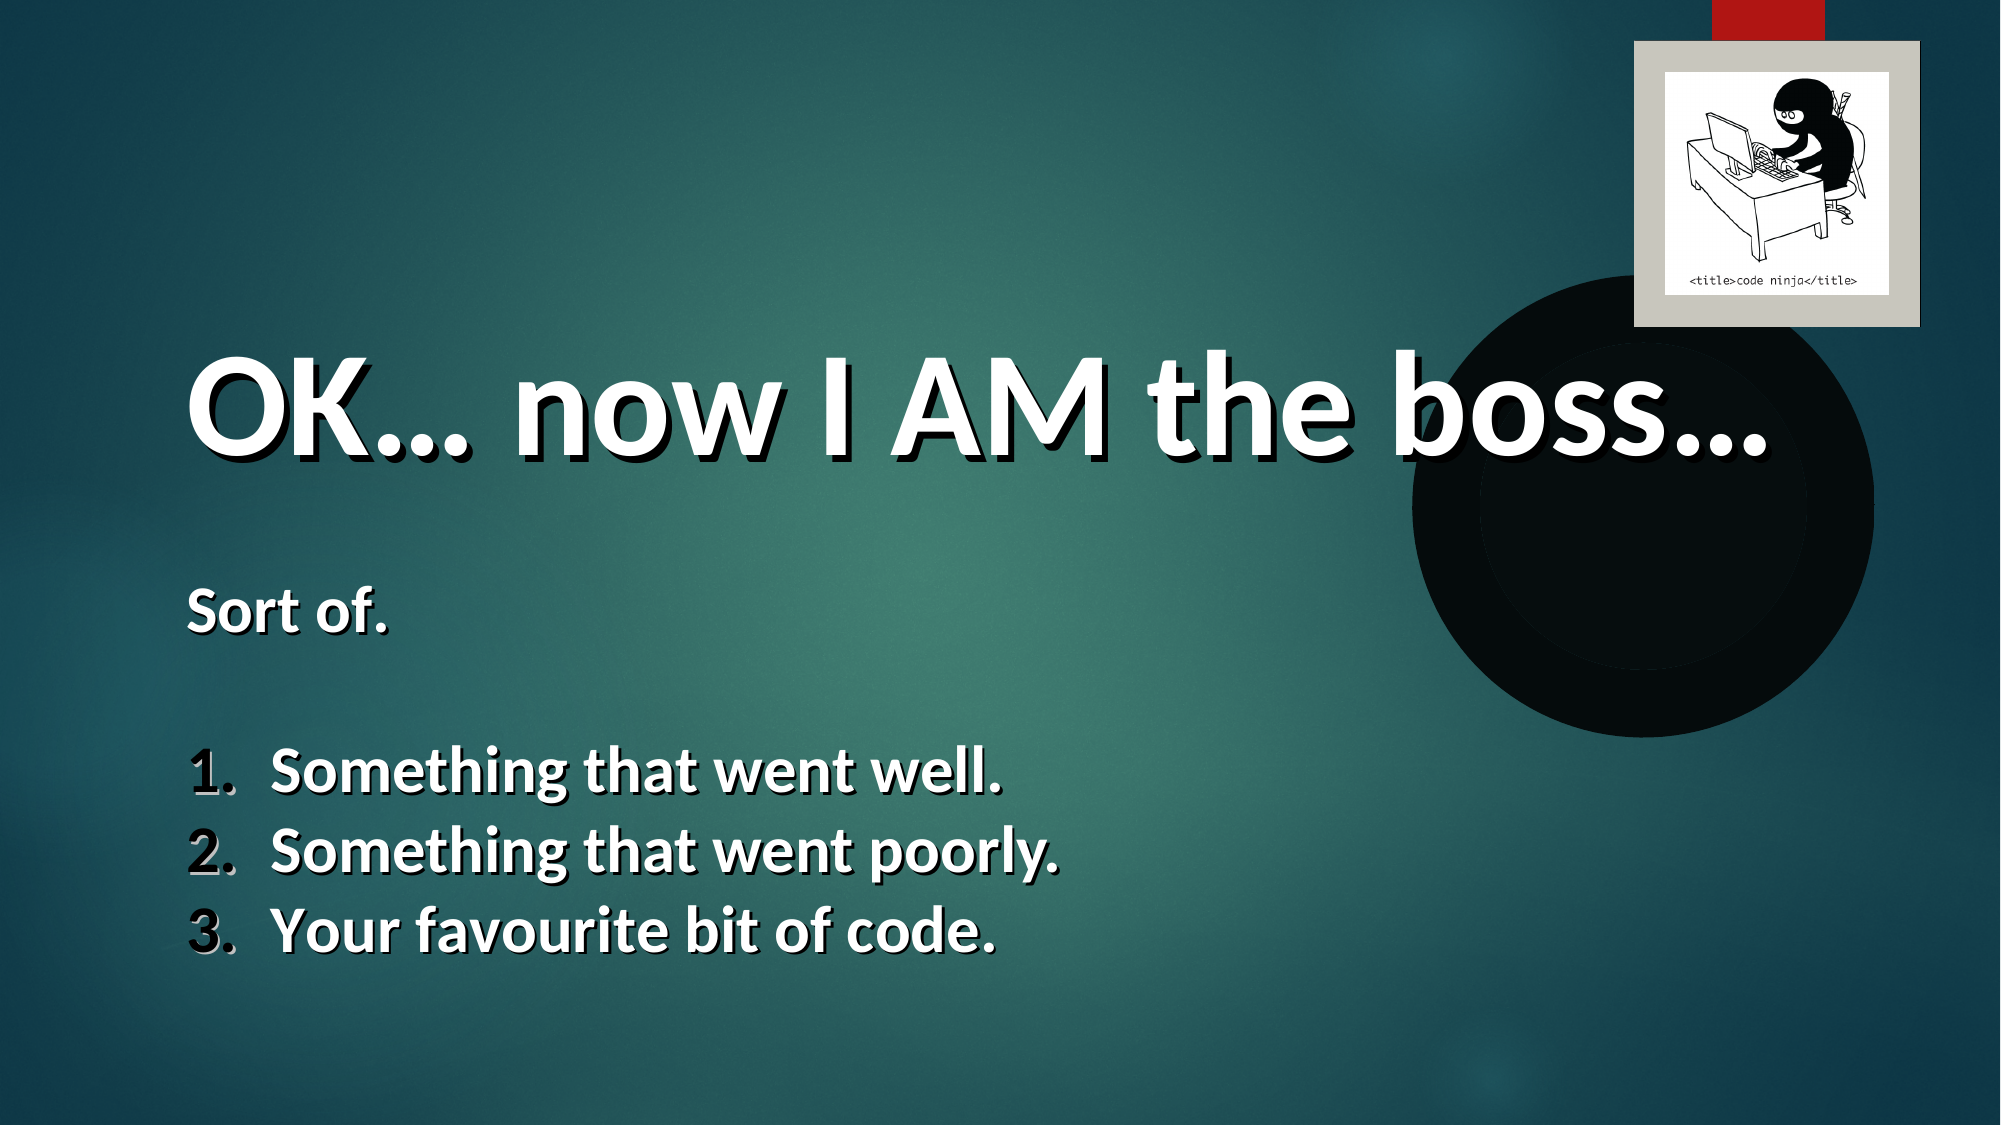

OK… now I AM the boss…
Sort of.
Something that went well.
Something that went poorly.
Your favourite bit of code.